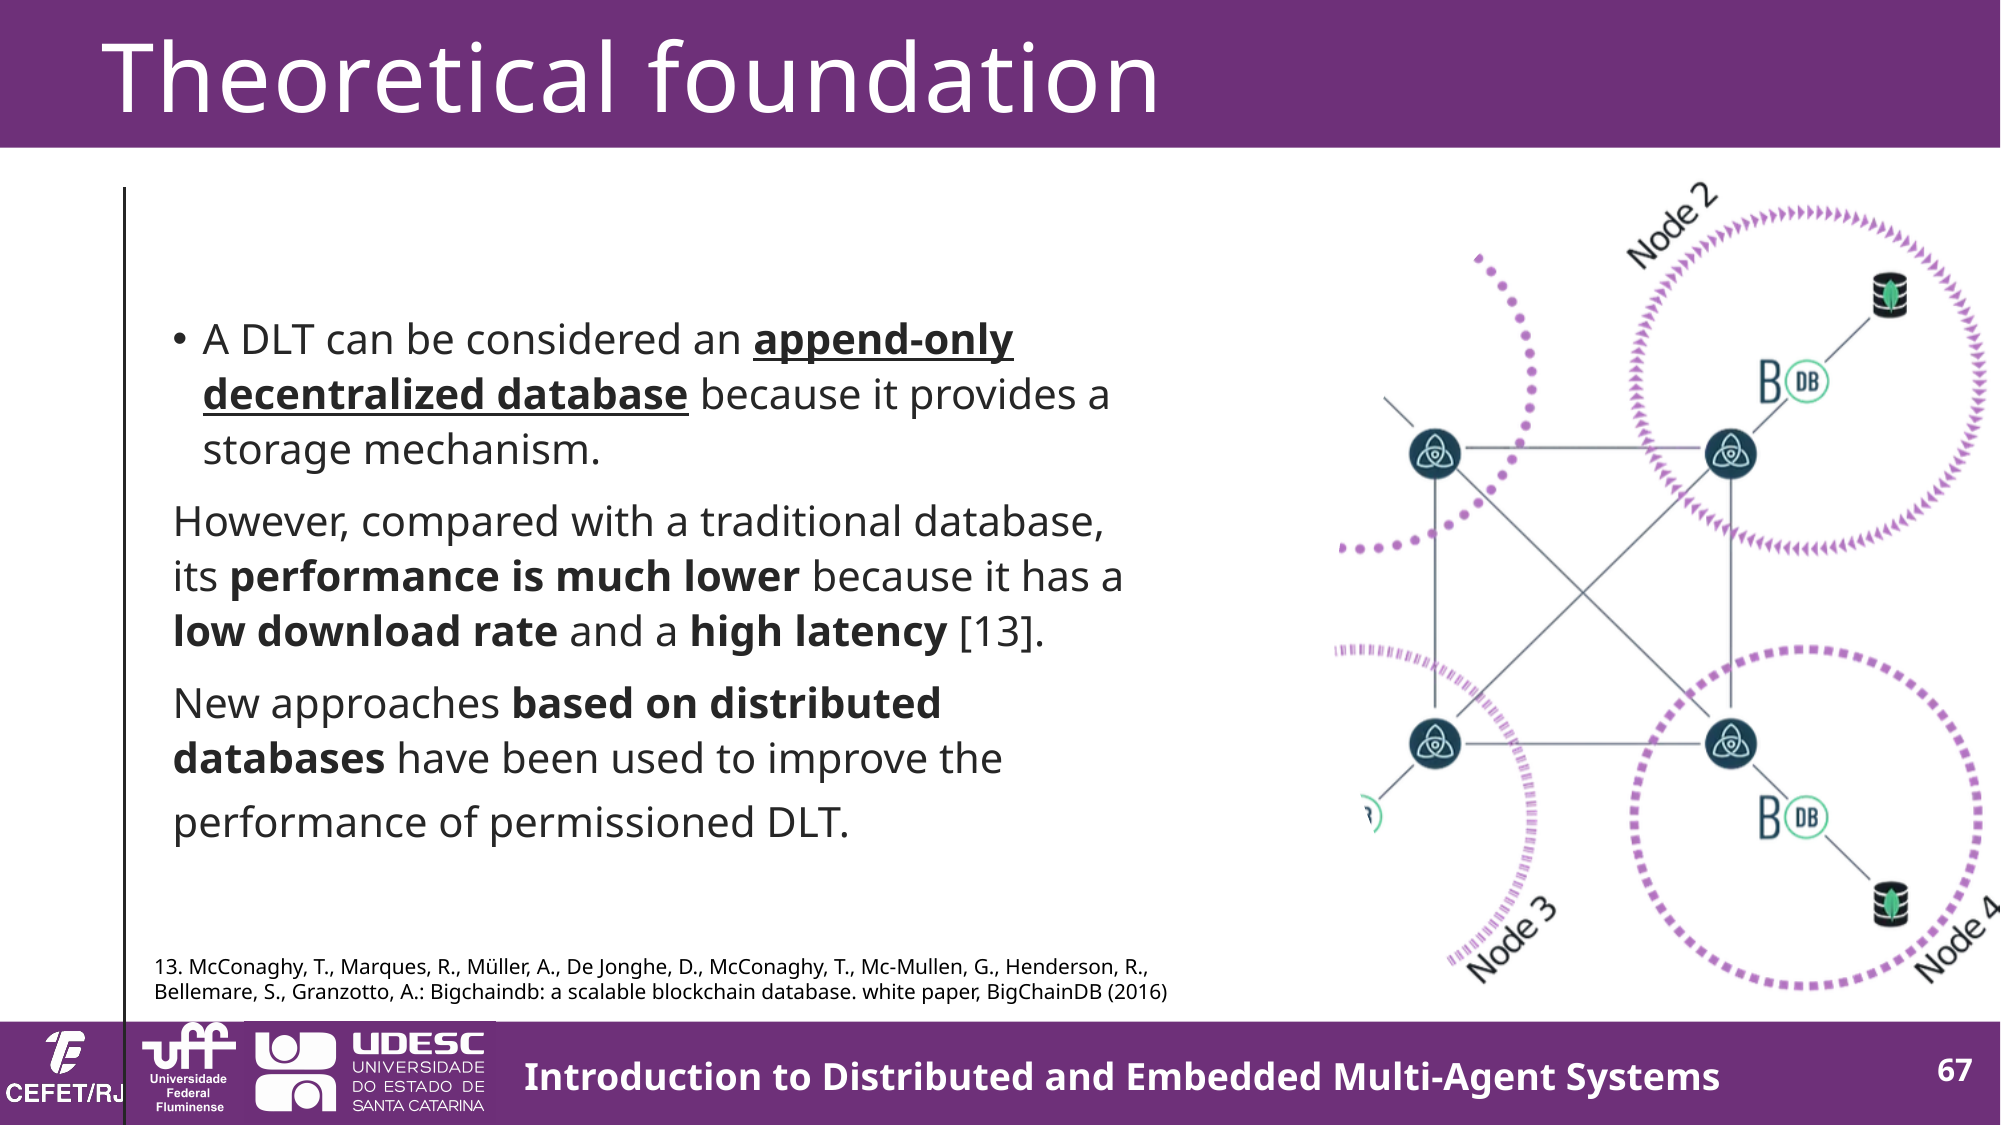

# Theoretical foundation
A DLT can be considered an append-only decentralized database because it provides a storage mechanism.
However, compared with a traditional database, its performance is much lower because it has a low download rate and a high latency [13].
New approaches based on distributed databases have been used to improve the performance of permissioned DLT.
13. McConaghy, T., Marques, R., Müller, A., De Jonghe, D., McConaghy, T., Mc-Mullen, G., Henderson, R., Bellemare, S., Granzotto, A.: Bigchaindb: a scalable blockchain database. white paper, BigChainDB (2016)​